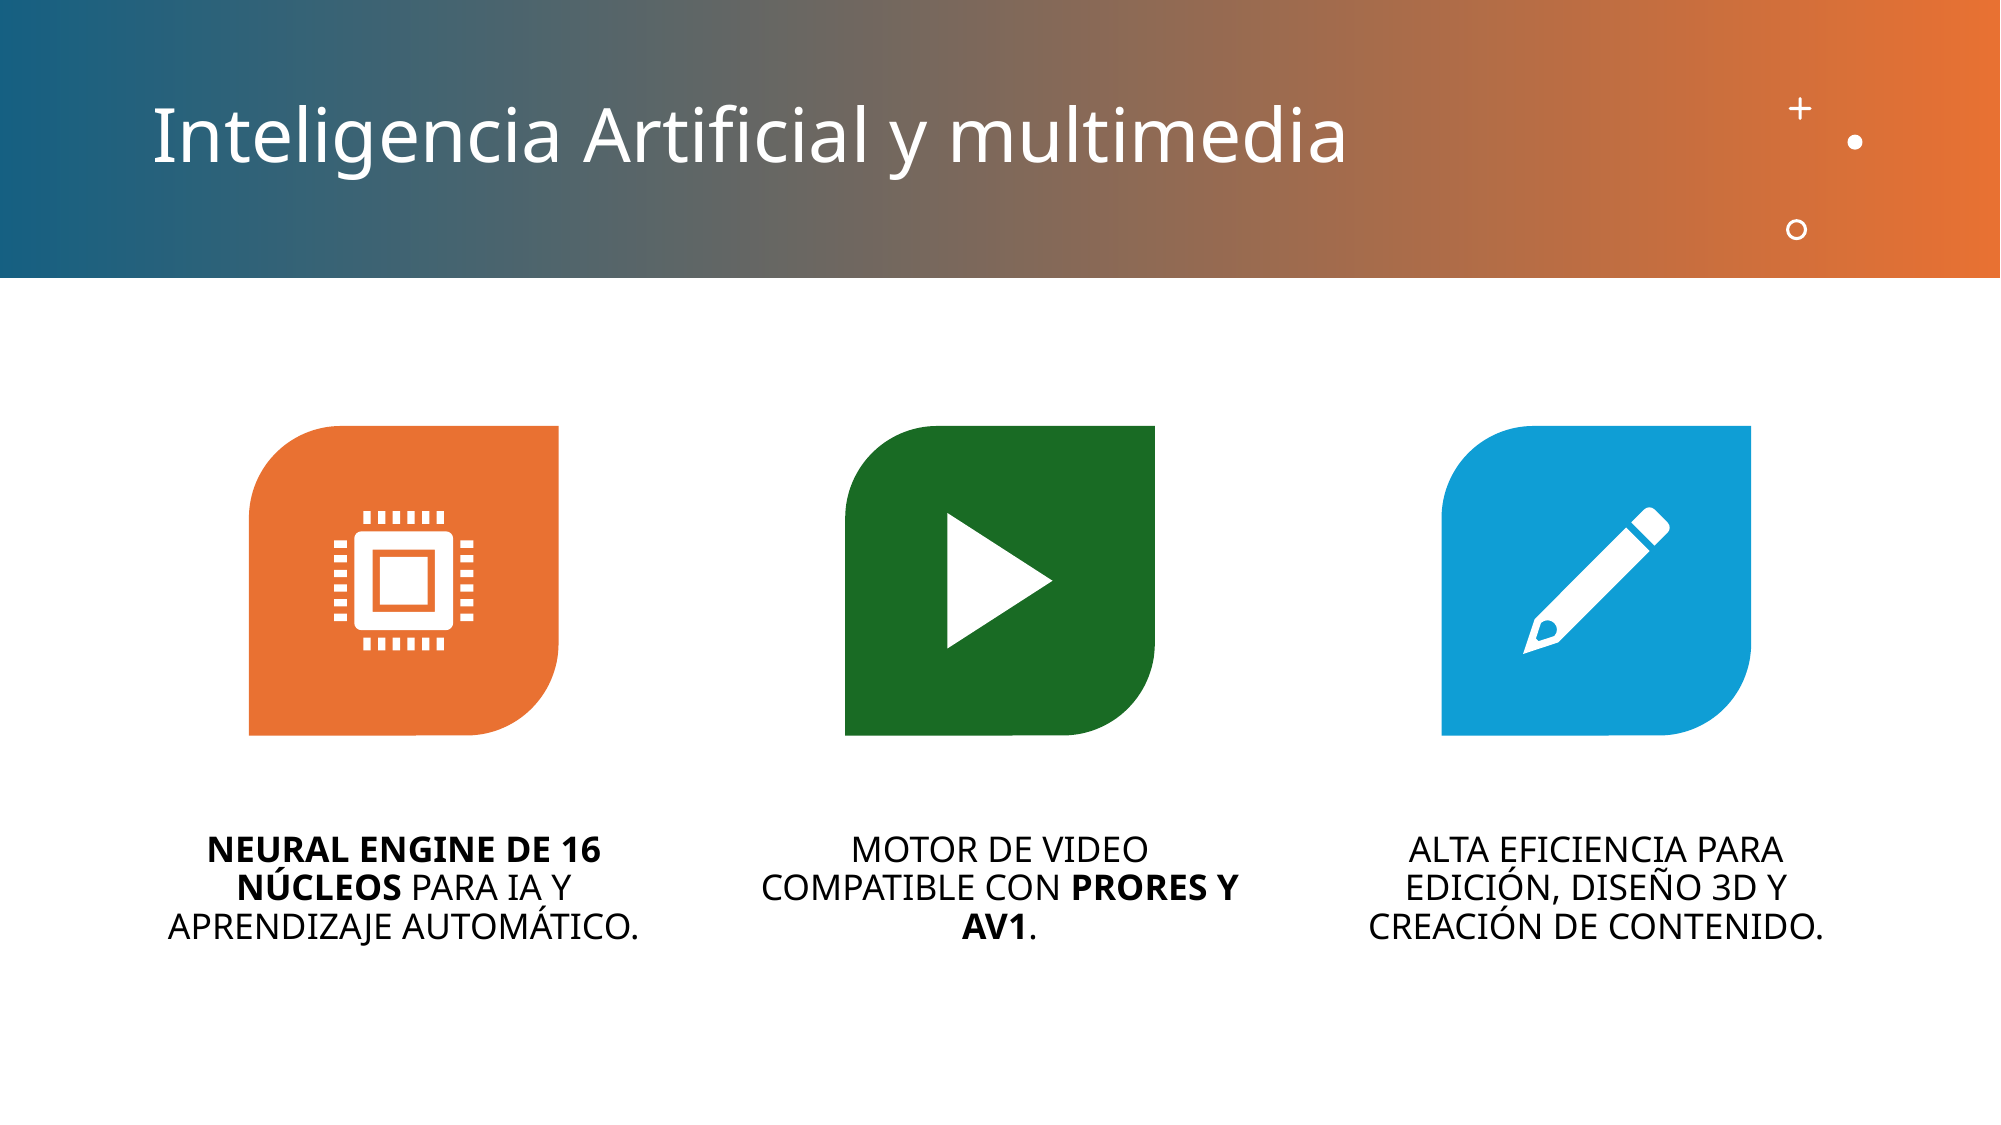

# Inteligencia Artificial y multimedia
Neural Engine de 16 núcleos para IA y aprendizaje automático.
Motor de video compatible con ProRes y AV1.
Alta eficiencia para edición, diseño 3D y creación de contenido.